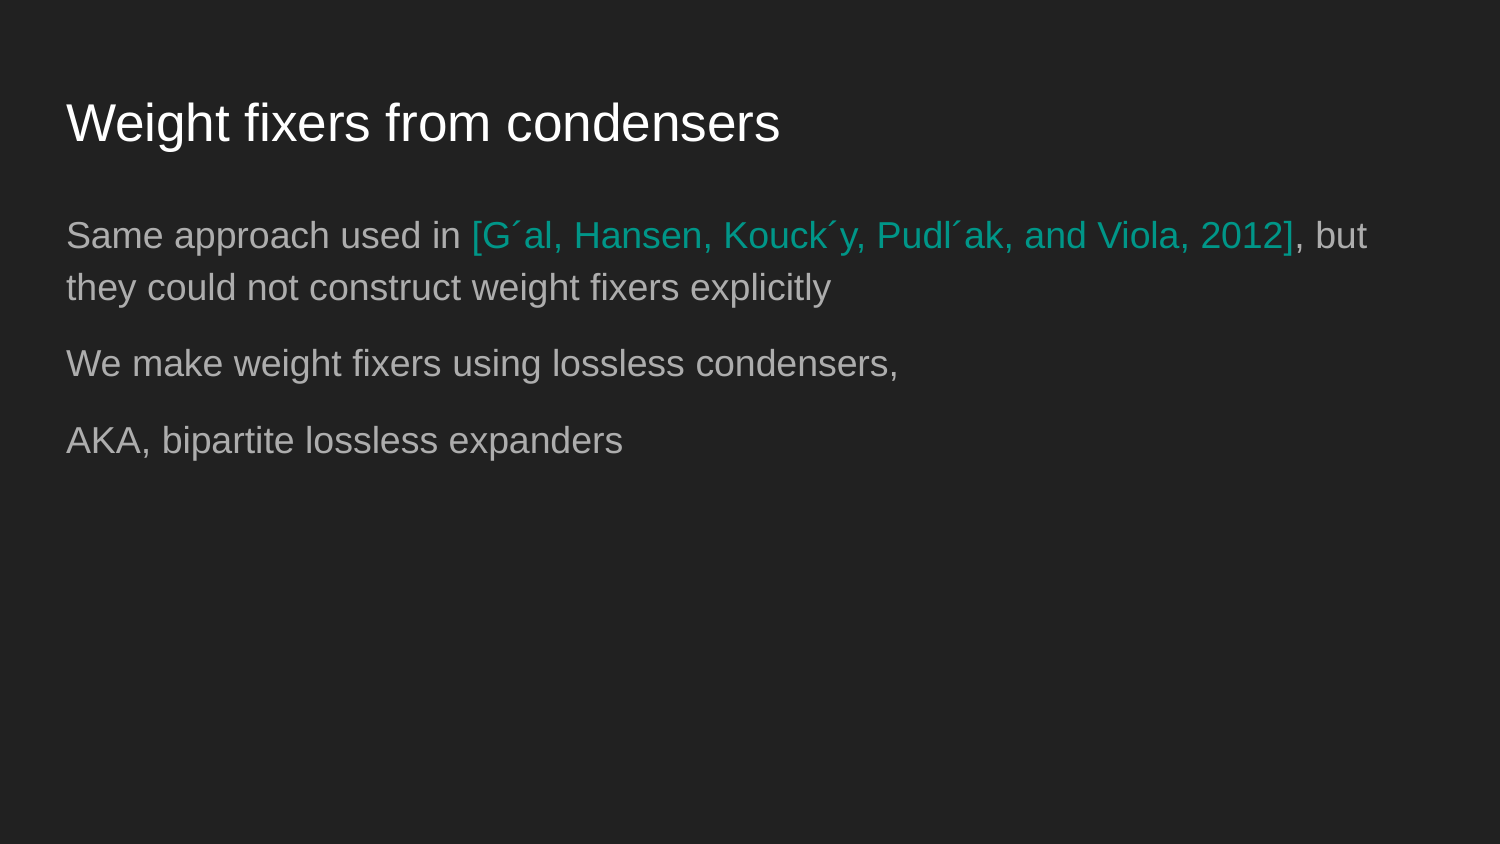

# Weight fixers from condensers
Same approach used in [G´al, Hansen, Kouck´y, Pudl´ak, and Viola, 2012], but they could not construct weight fixers explicitly
We make weight fixers using lossless condensers,
AKA, bipartite lossless expanders